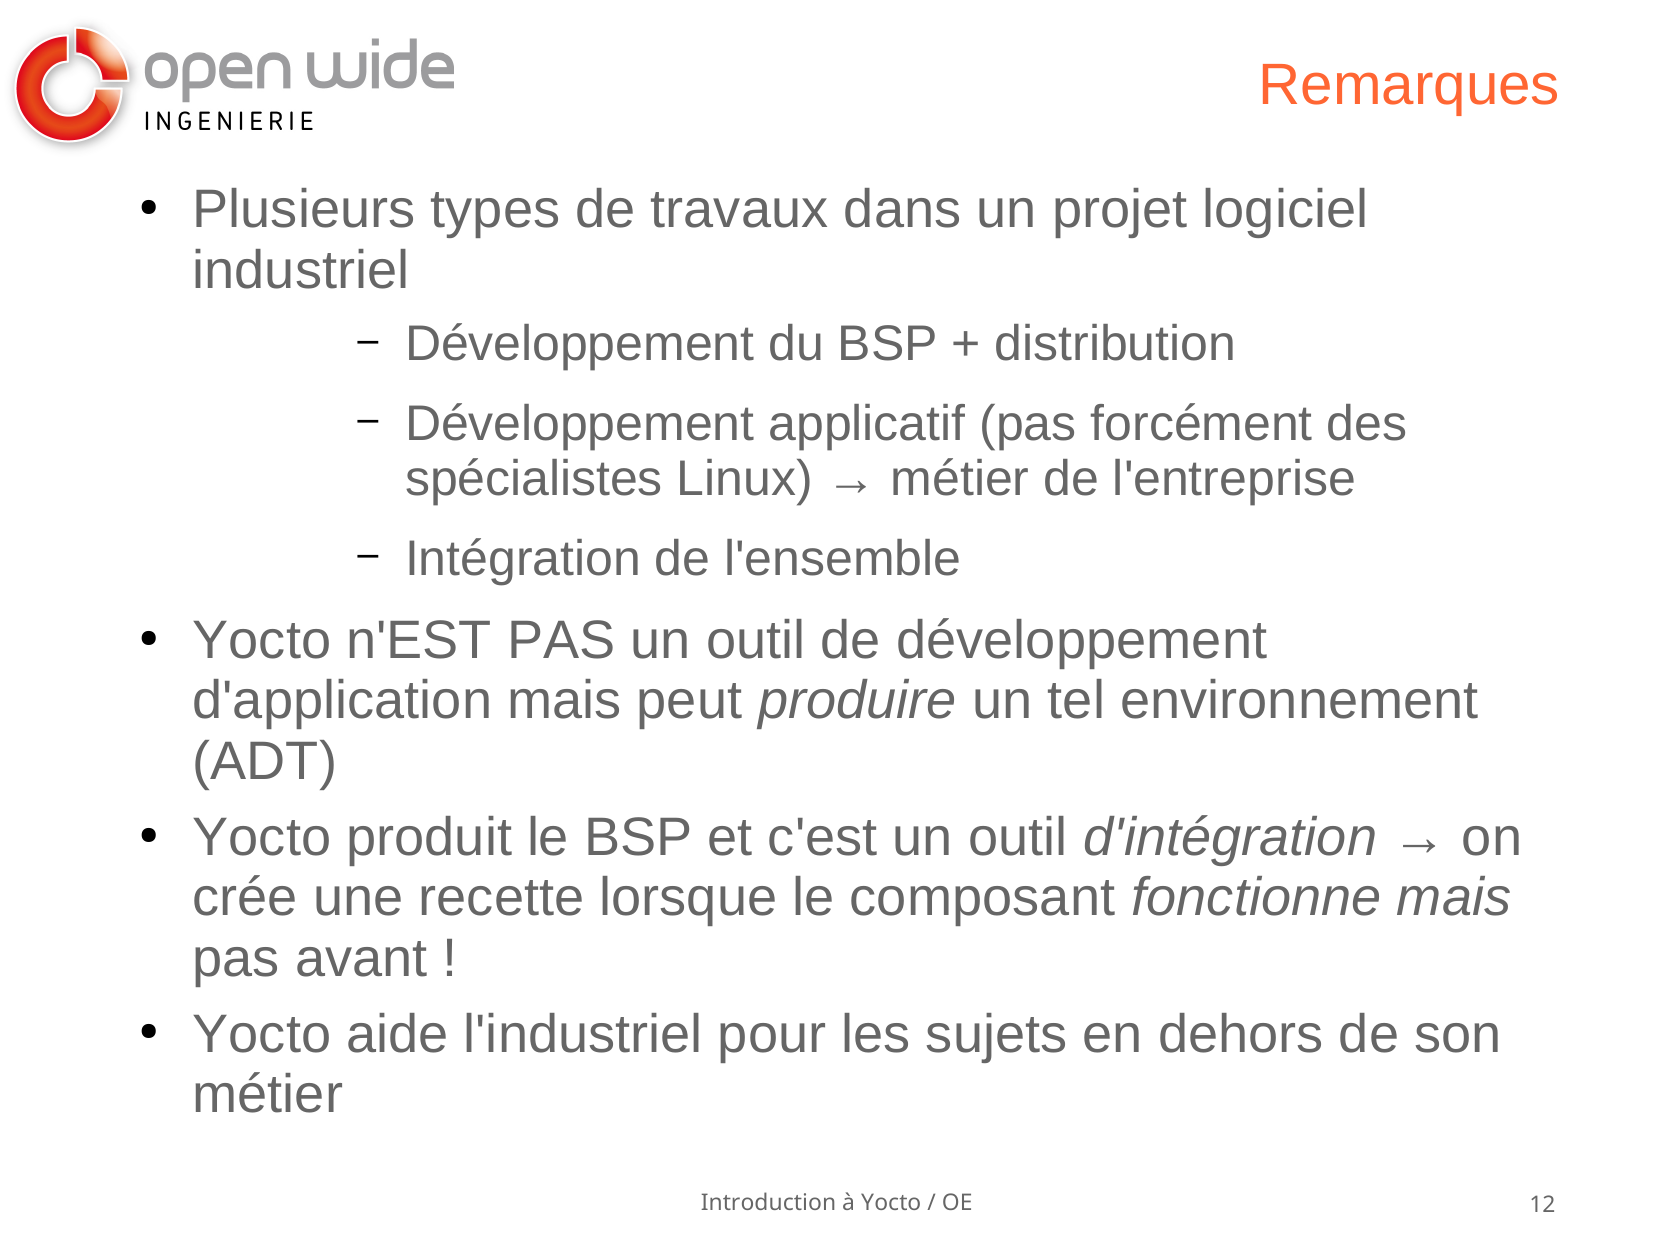

# Remarques
Plusieurs types de travaux dans un projet logiciel industriel
Développement du BSP + distribution
Développement applicatif (pas forcément des spécialistes Linux) → métier de l'entreprise
Intégration de l'ensemble
Yocto n'EST PAS un outil de développement d'application mais peut produire un tel environnement (ADT)
Yocto produit le BSP et c'est un outil d'intégration → on crée une recette lorsque le composant fonctionne mais pas avant !
Yocto aide l'industriel pour les sujets en dehors de son métier